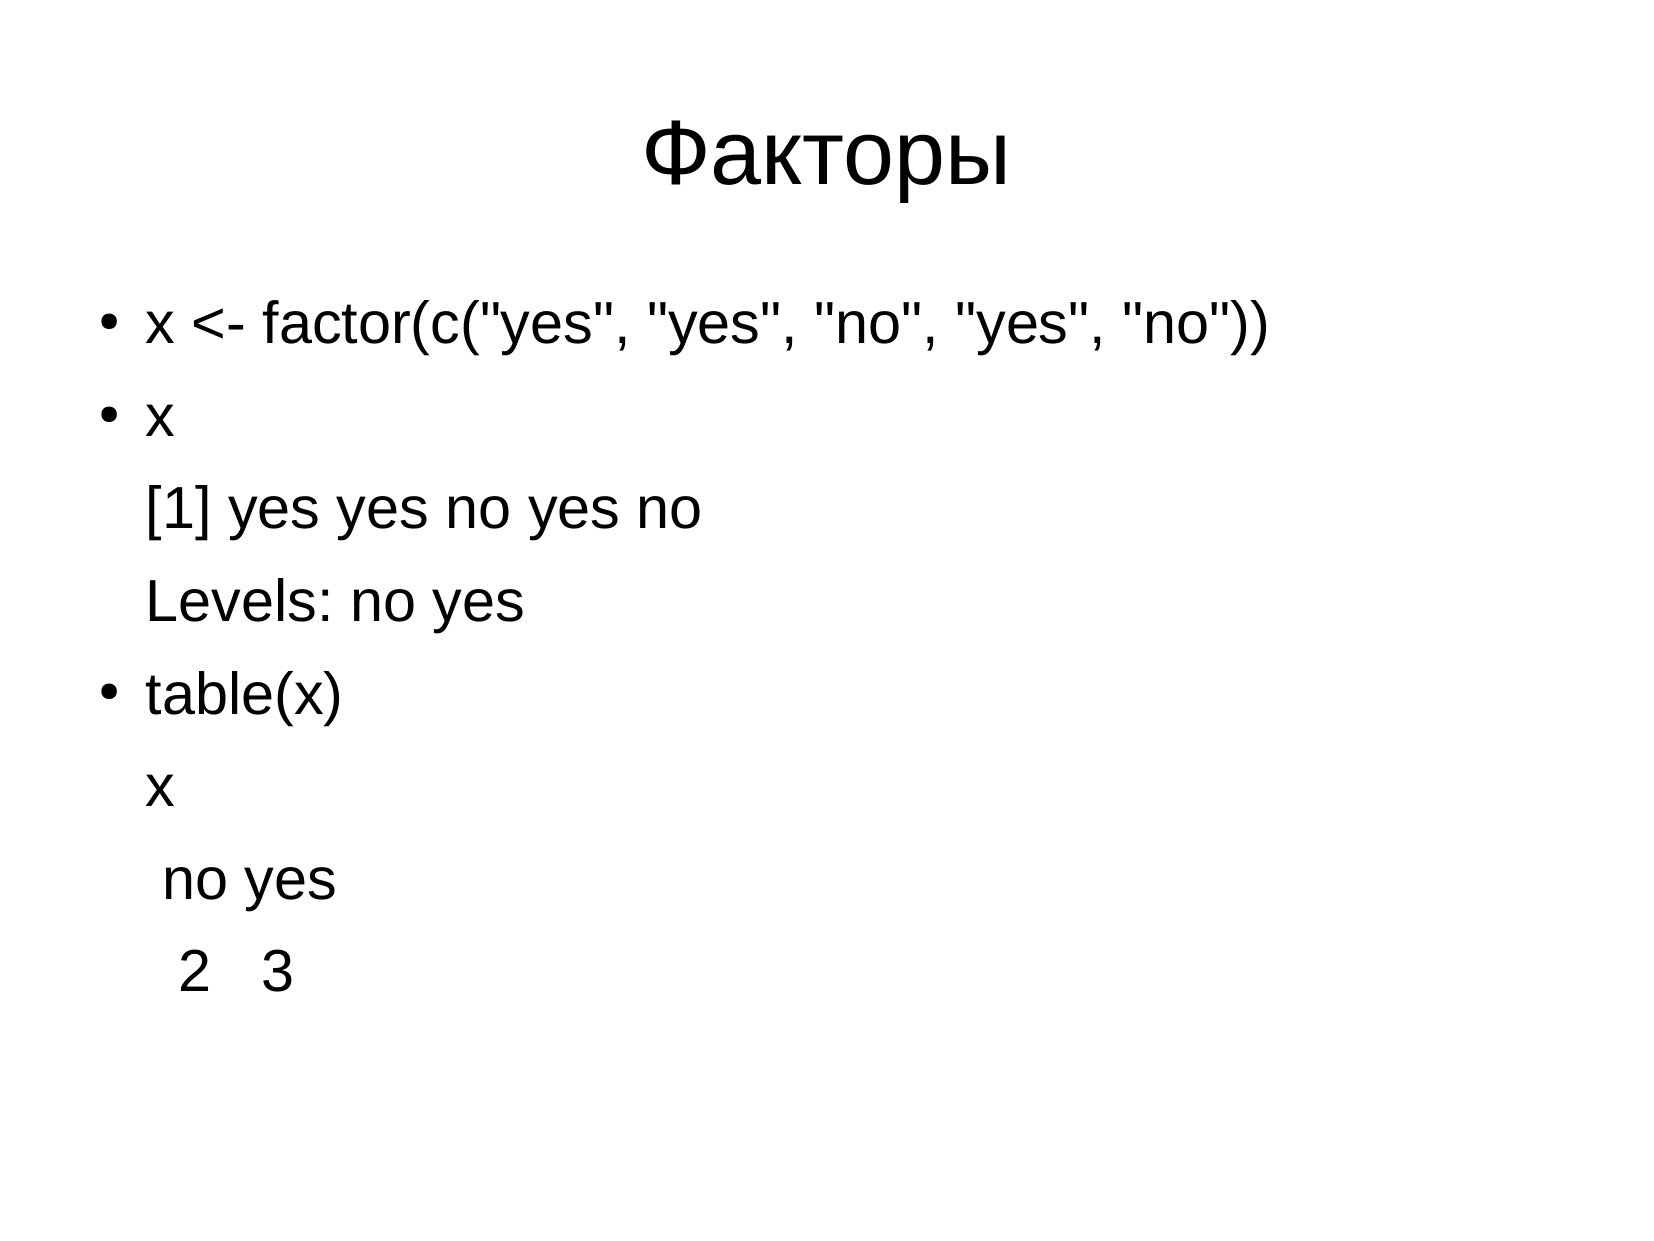

# Факторы
x <- factor(c("yes", "yes", "no", "yes", "no"))
x
[1] yes yes no yes no
Levels: no yes
table(x)
x
 no yes
 2 3